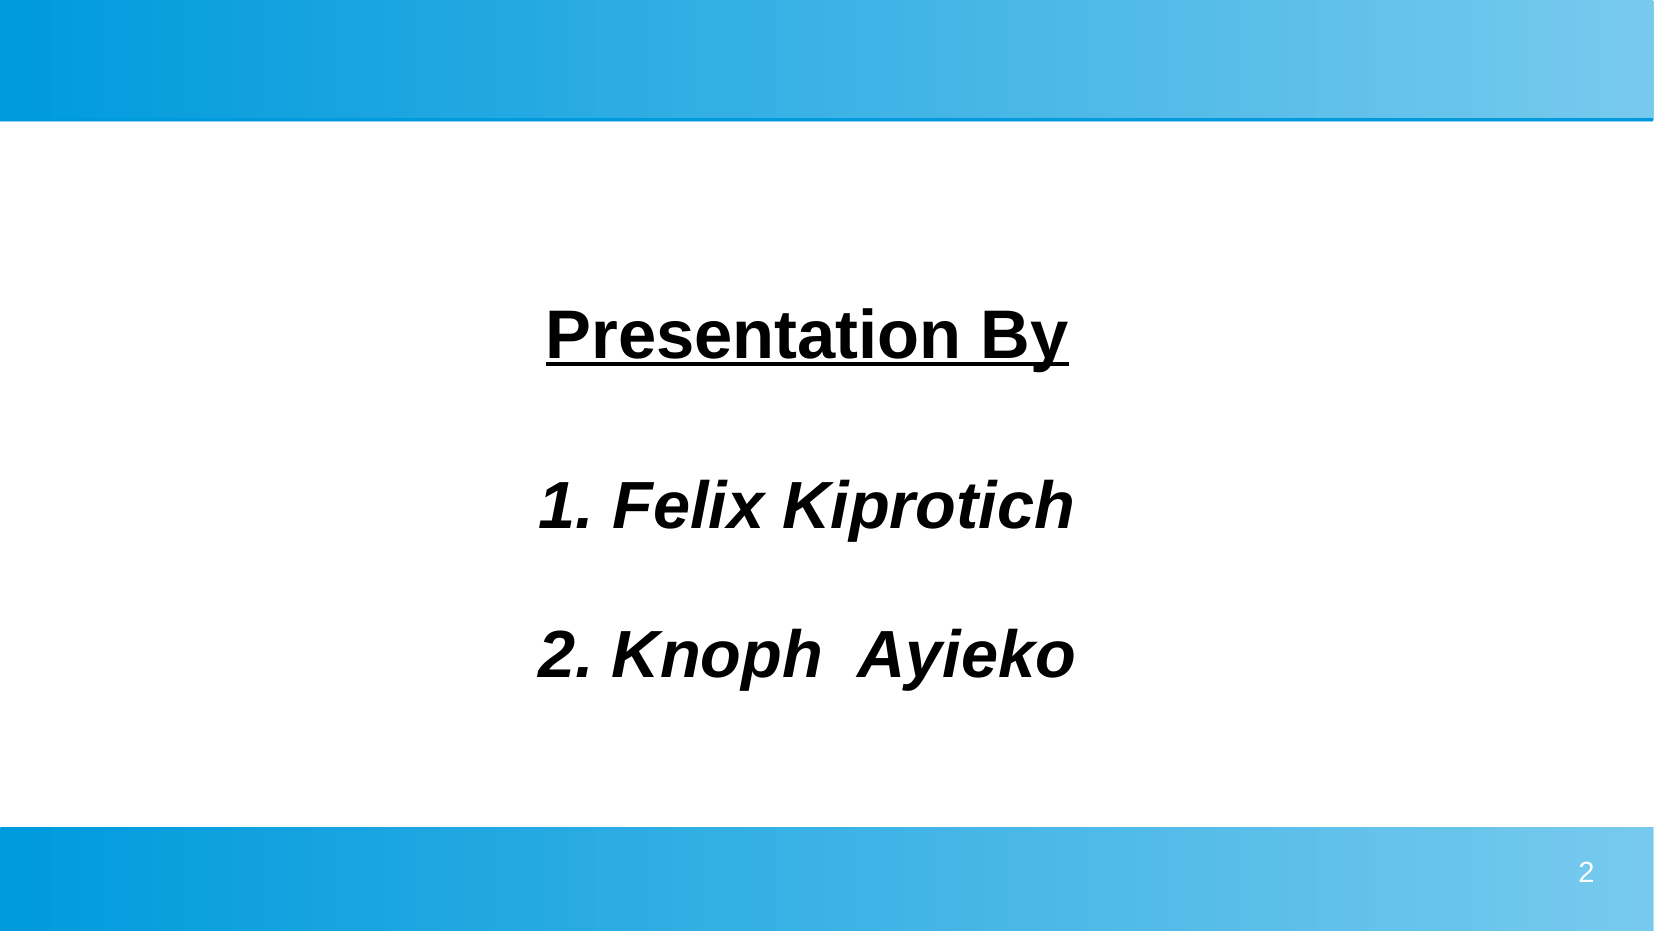

# Presentation By
1. Felix Kiprotich
2. Knoph Ayieko
2